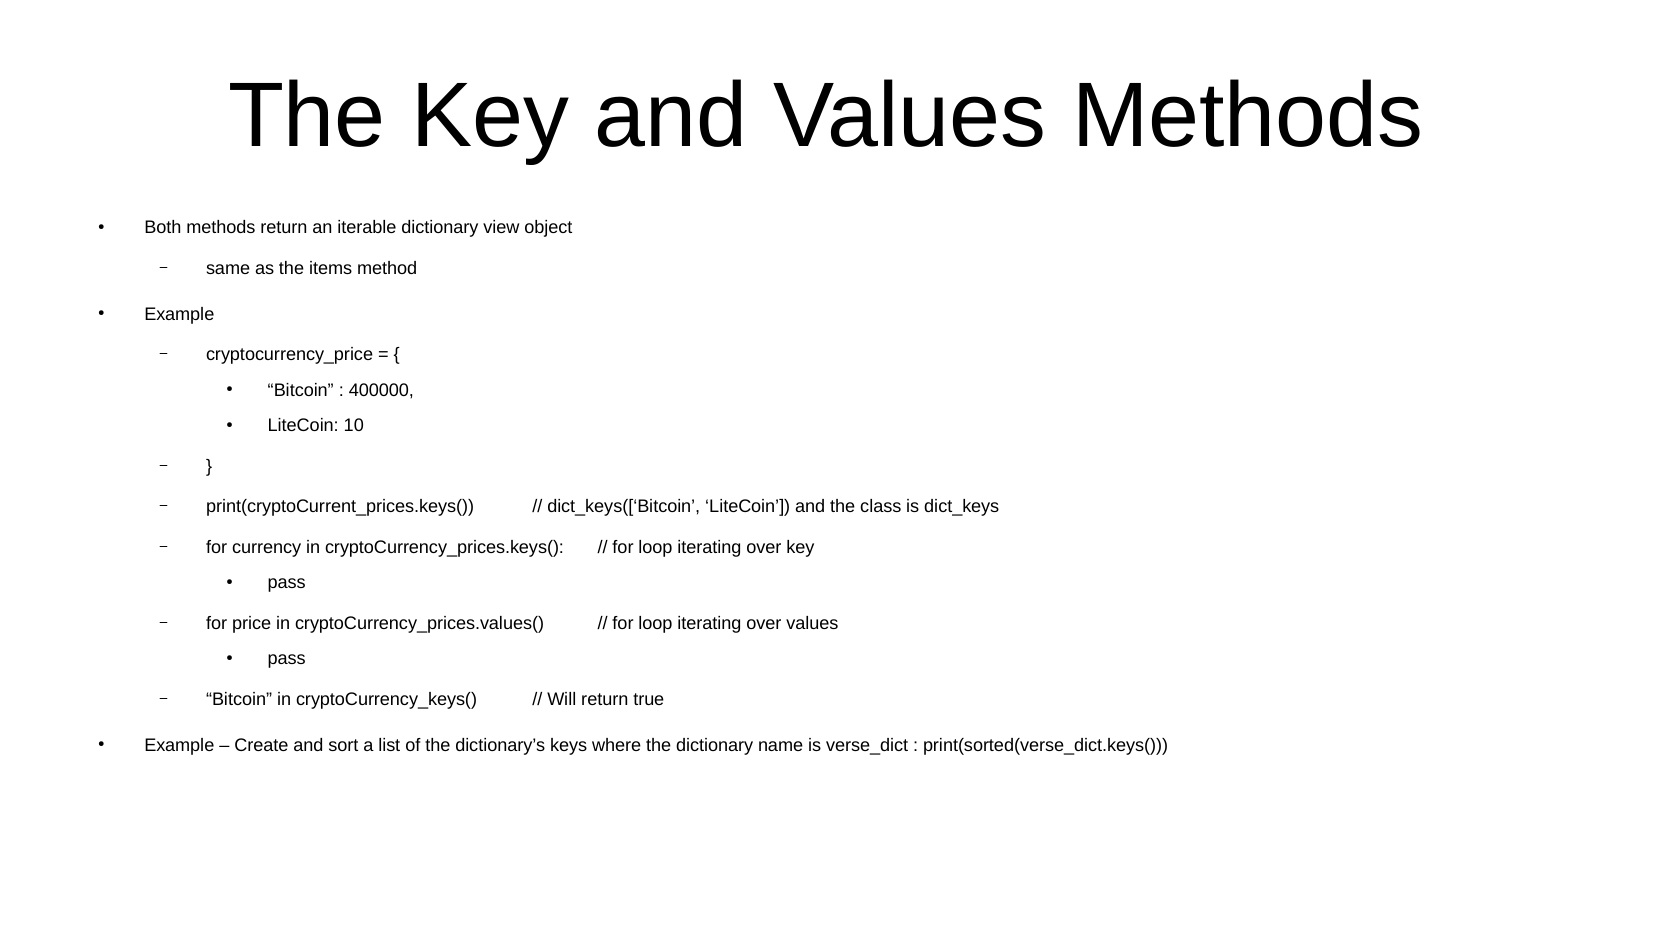

# The Key and Values Methods
Both methods return an iterable dictionary view object
same as the items method
Example
cryptocurrency_price = {
“Bitcoin” : 400000,
LiteCoin: 10
}
print(cryptoCurrent_prices.keys())		// dict_keys([‘Bitcoin’, ‘LiteCoin’]) and the class is dict_keys
for currency in cryptoCurrency_prices.keys():	// for loop iterating over key
pass
for price in cryptoCurrency_prices.values()	// for loop iterating over values
pass
“Bitcoin” in cryptoCurrency_keys()		// Will return true
Example – Create and sort a list of the dictionary’s keys where the dictionary name is verse_dict : print(sorted(verse_dict.keys()))